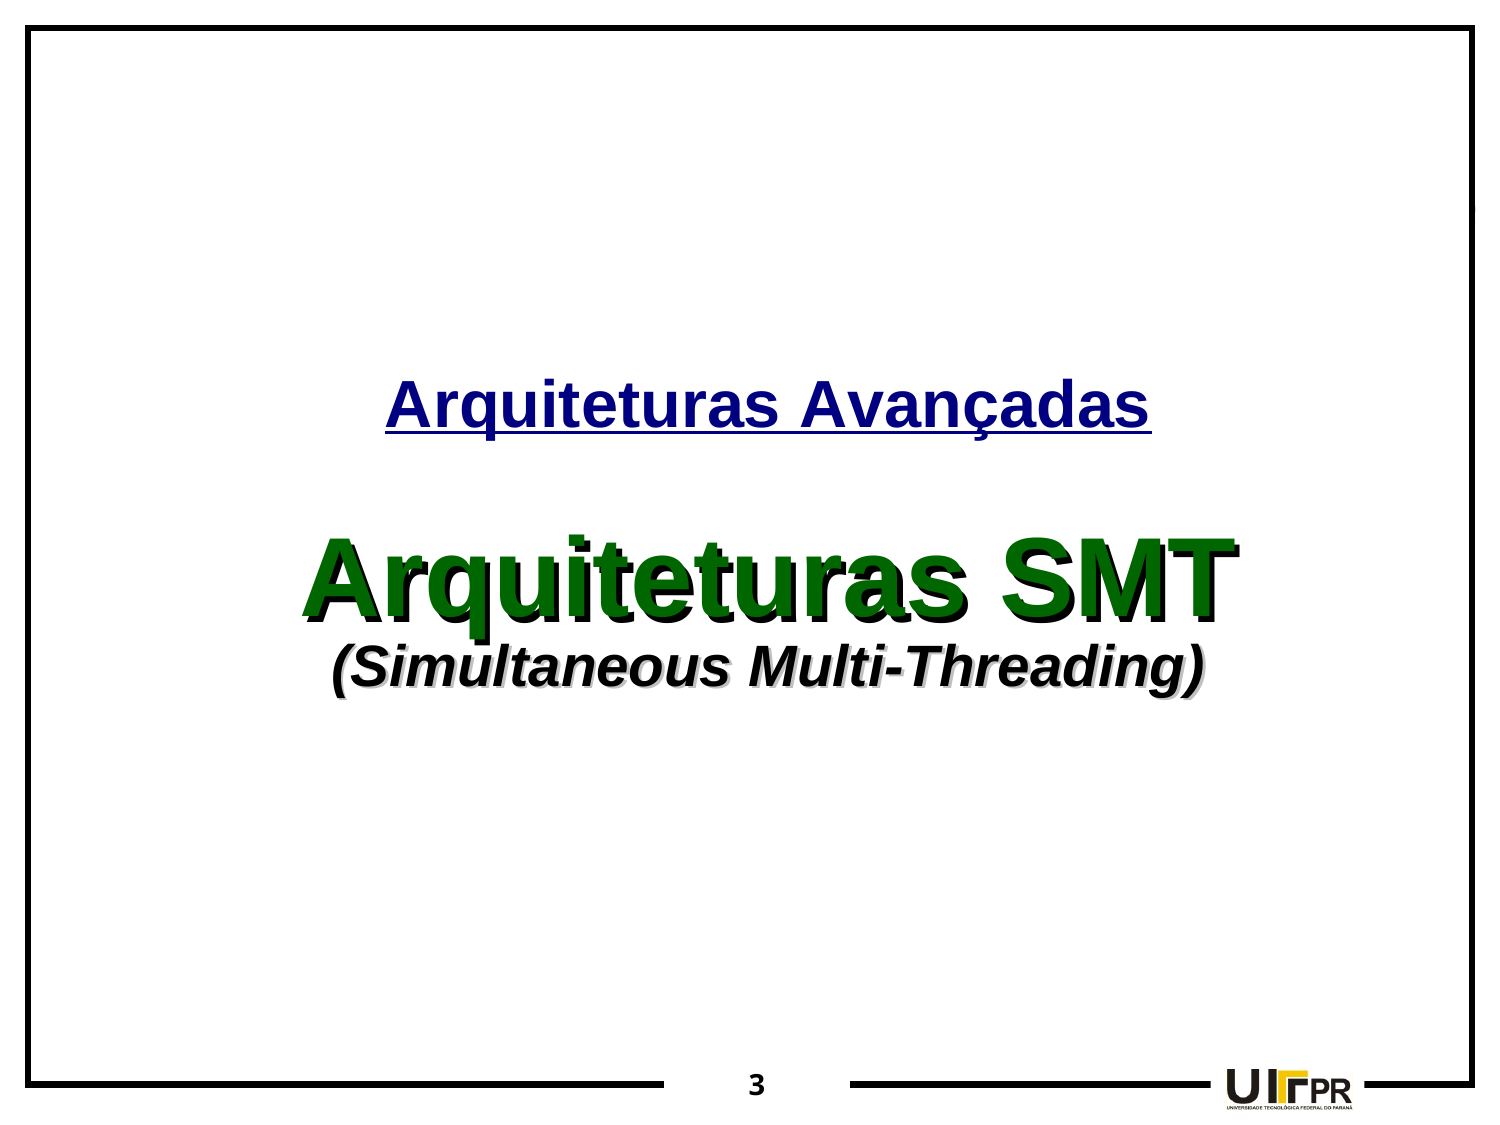

#
Arquiteturas Avançadas
Arquiteturas SMT
(Simultaneous Multi-Threading)